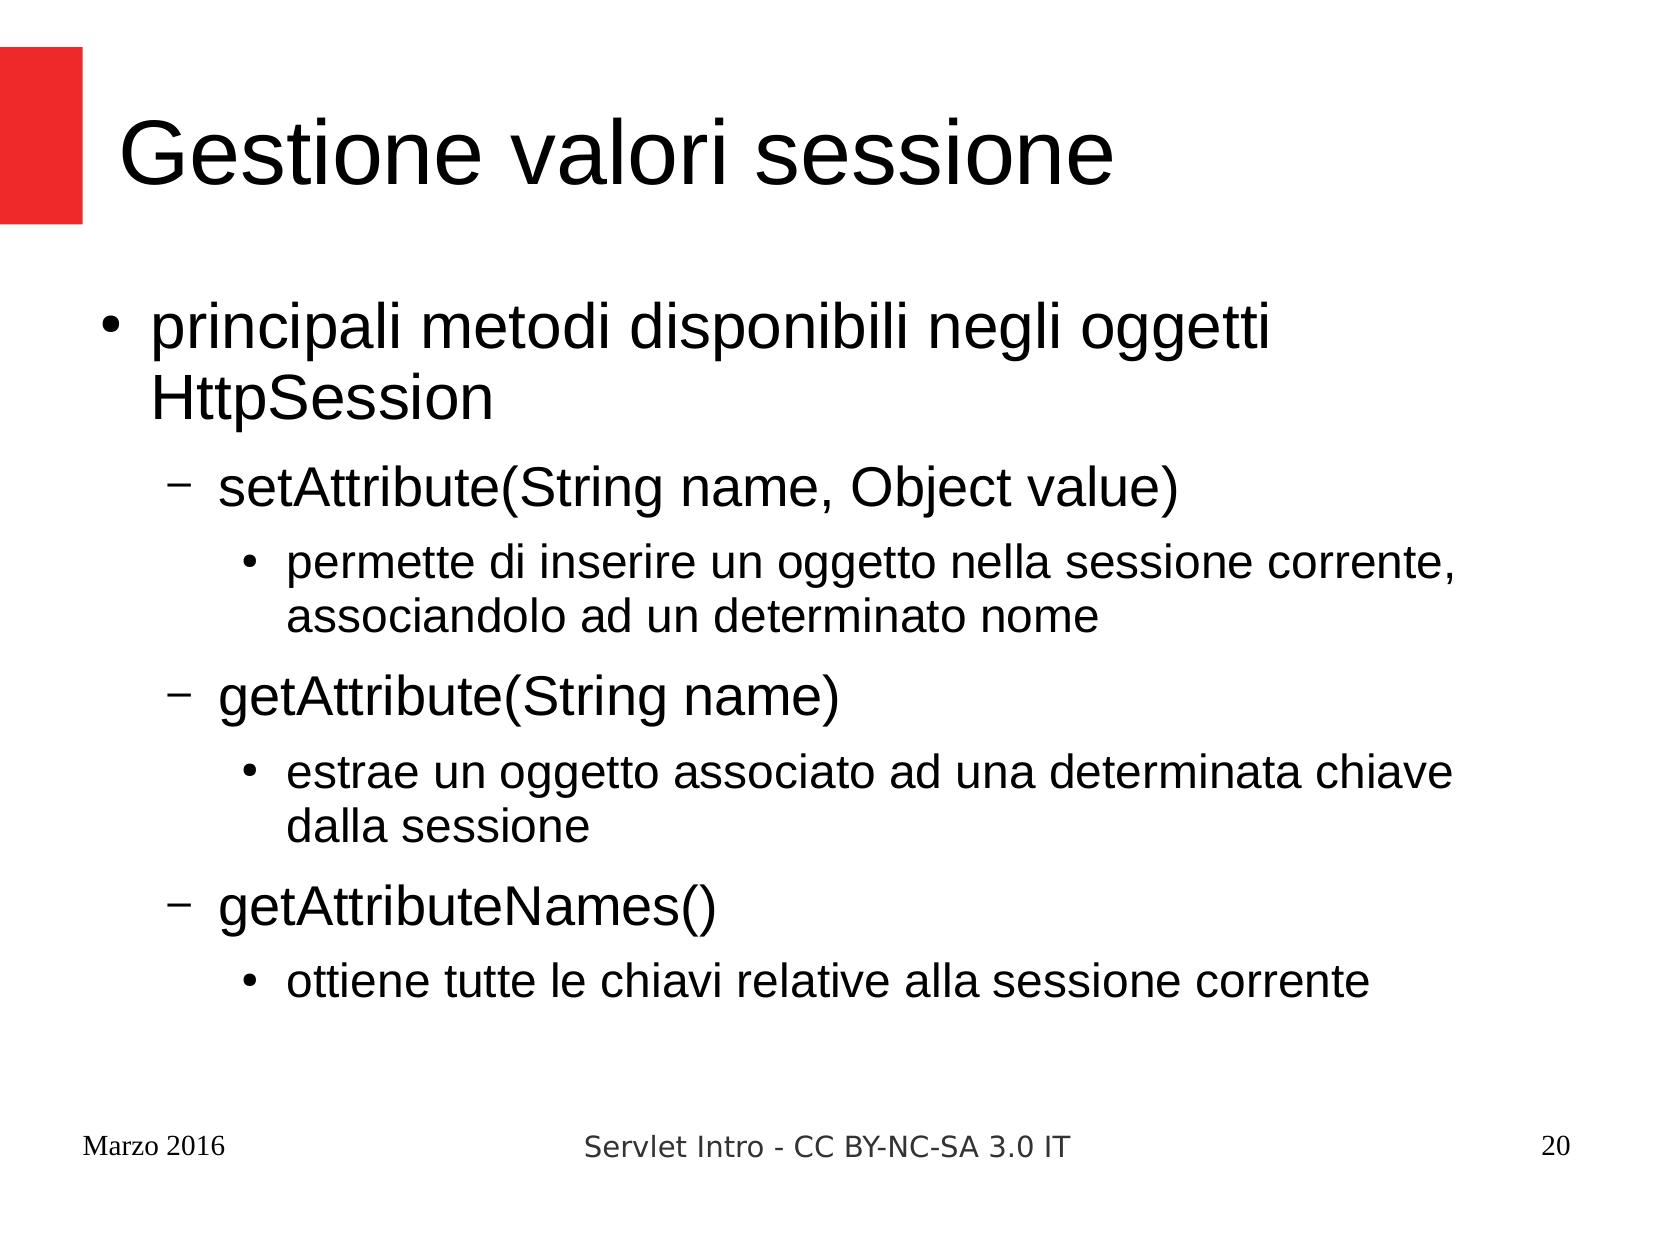

# Gestione valori sessione
principali metodi disponibili negli oggetti HttpSession
setAttribute(String name, Object value)
permette di inserire un oggetto nella sessione corrente, associandolo ad un determinato nome
getAttribute(String name)
estrae un oggetto associato ad una determinata chiave dalla sessione
getAttributeNames()
ottiene tutte le chiavi relative alla sessione corrente
Your Date Here
Your Footer Here
20